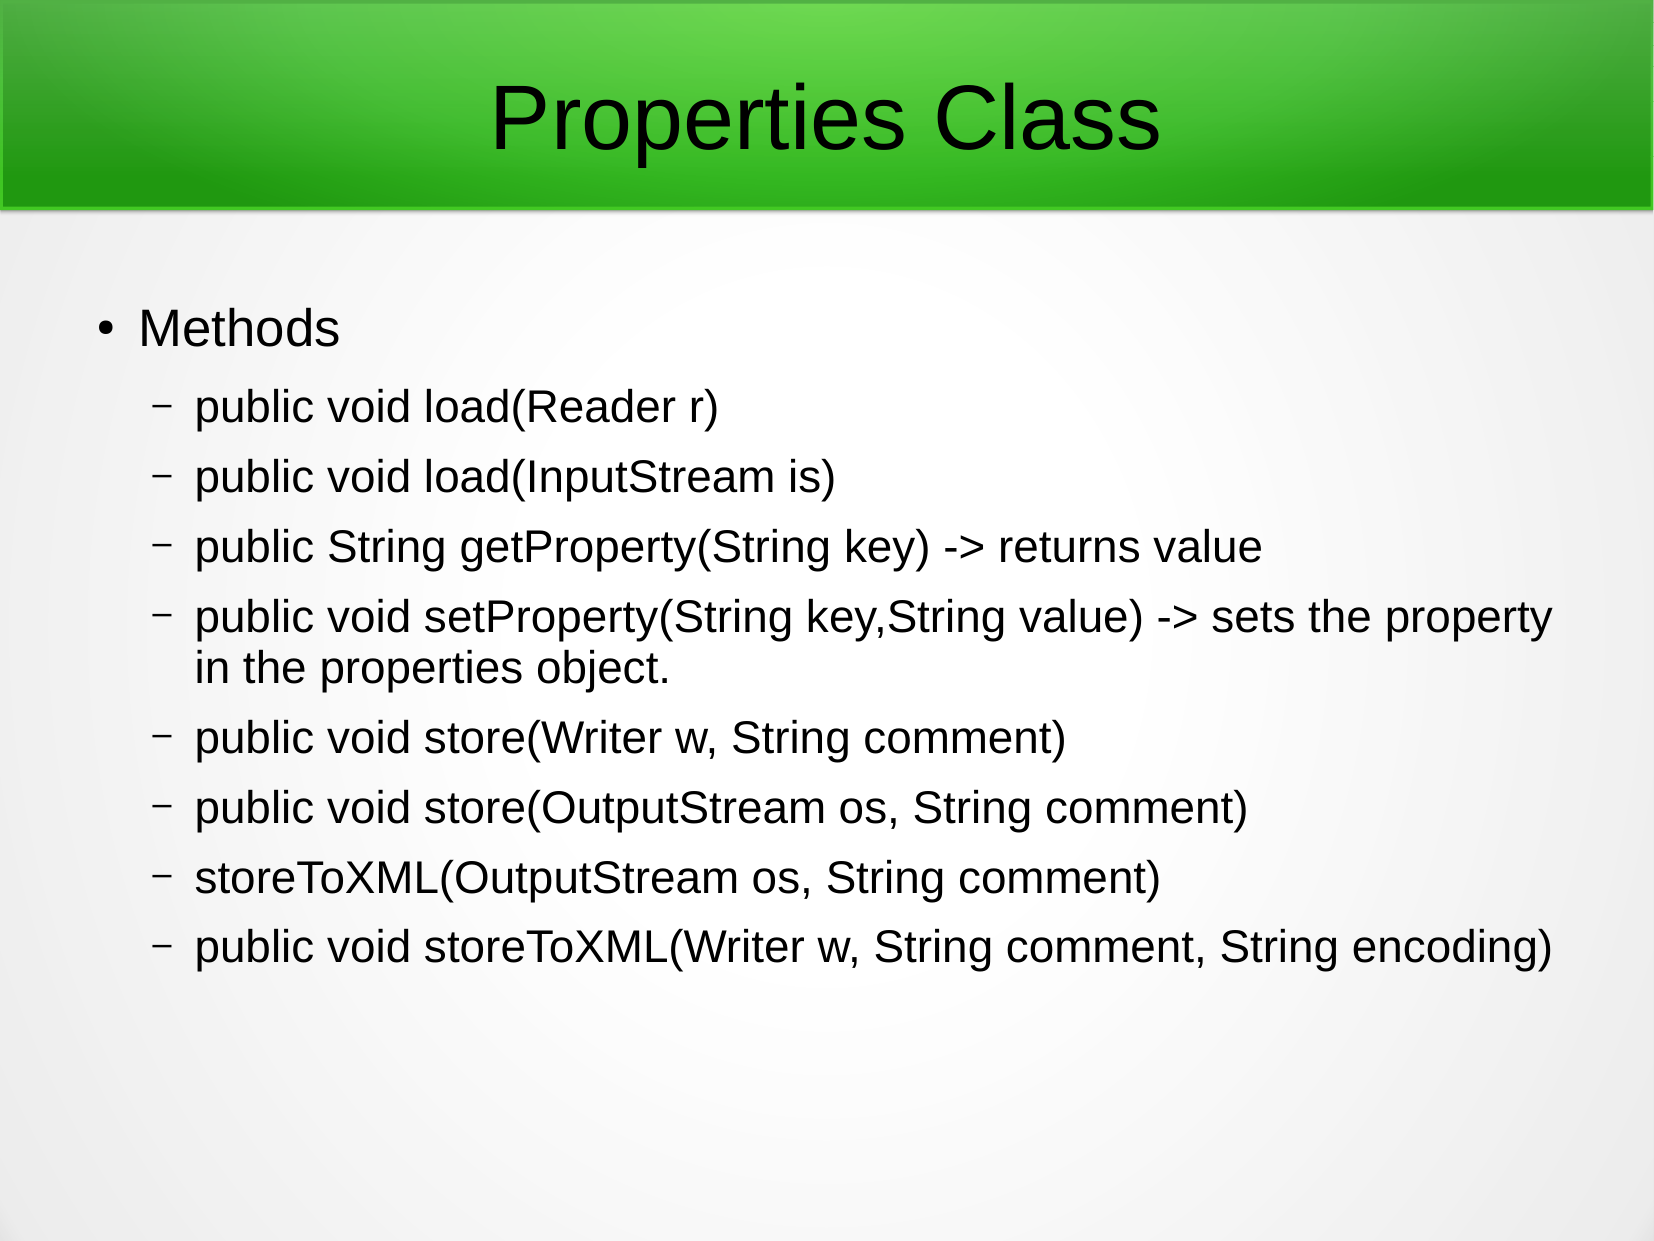

# Properties Class
Methods
public void load(Reader r)
public void load(InputStream is)
public String getProperty(String key) -> returns value
public void setProperty(String key,String value) -> sets the property in the properties object.
public void store(Writer w, String comment)
public void store(OutputStream os, String comment)
storeToXML(OutputStream os, String comment)
public void storeToXML(Writer w, String comment, String encoding)